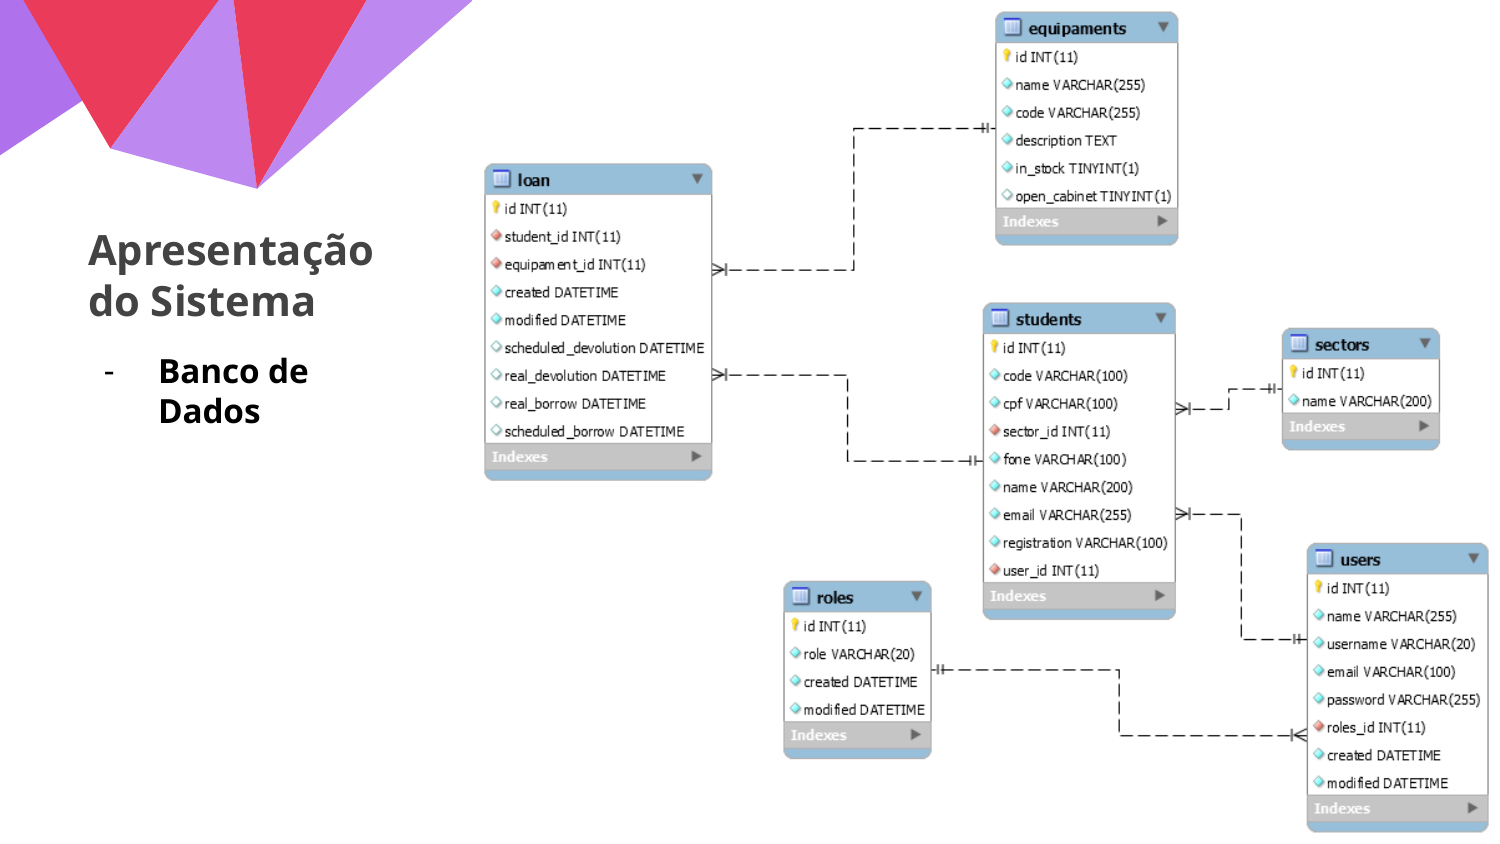

Apresentação do Sistema
# Banco de Dados